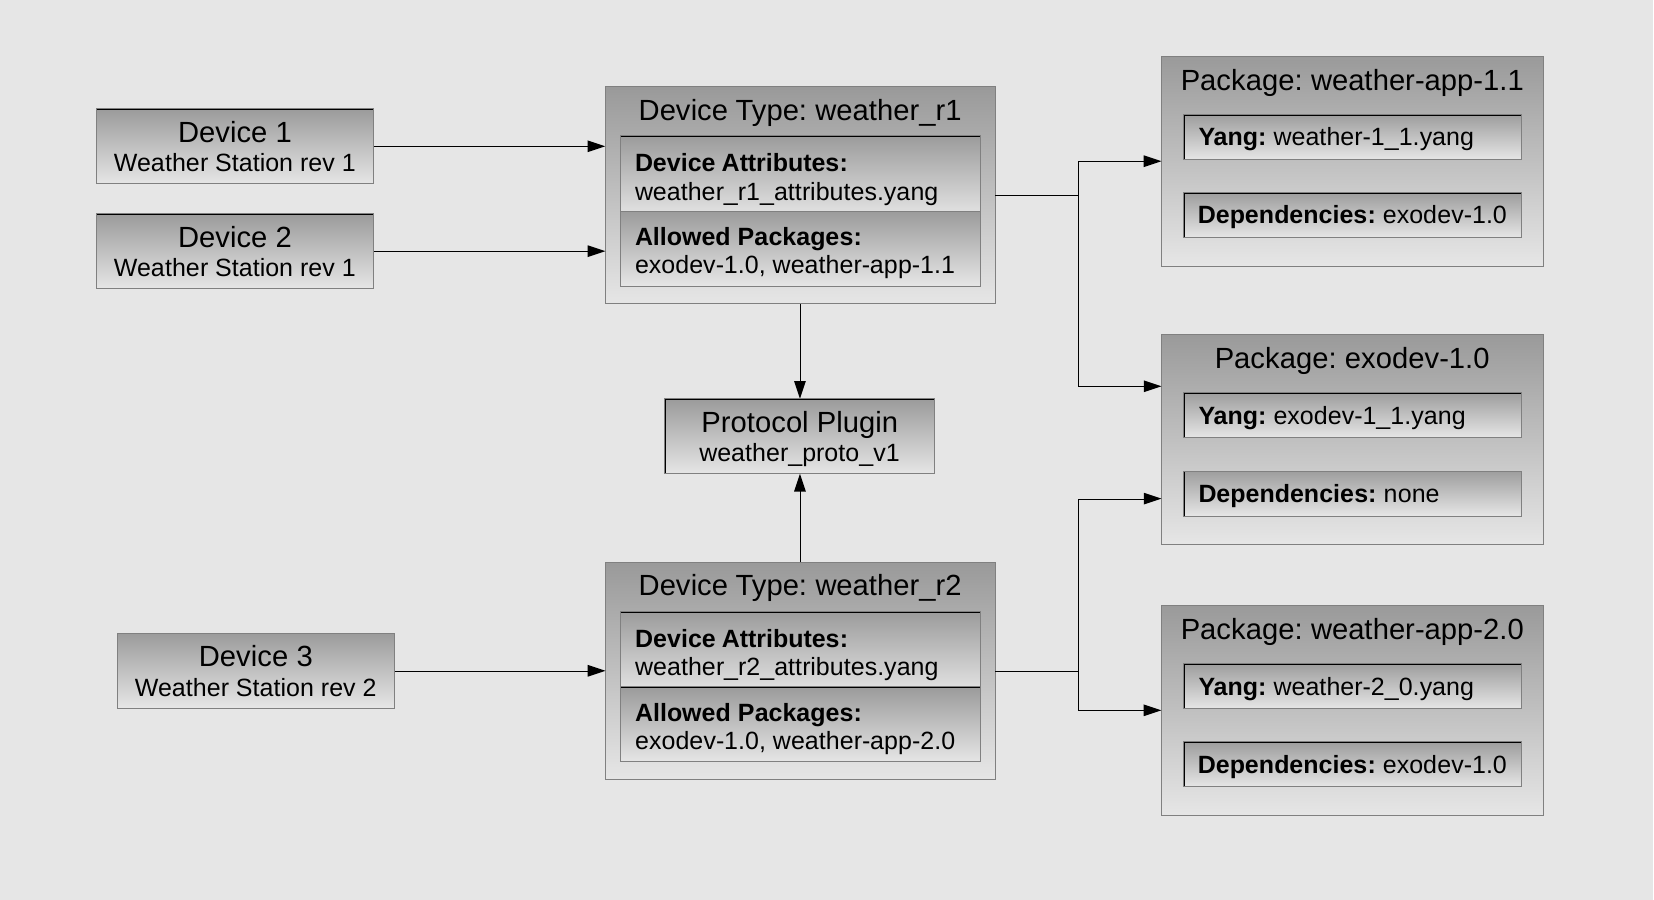

Package: weather-app-1.1
Yang: weather-1_1.yang
Dependencies: exodev-1.0
Device Type: weather_r1
Device Attributes:
weather_r1_attributes.yang
Allowed Packages:
exodev-1.0, weather-app-1.1
Device 1
Weather Station rev 1
Device 2
Weather Station rev 1
Package: exodev-1.0
Yang: exodev-1_1.yang
Dependencies: none
Protocol Plugin
weather_proto_v1
Device Type: weather_r2
Device Attributes:
weather_r2_attributes.yang
Allowed Packages:
exodev-1.0, weather-app-2.0
Package: weather-app-2.0
Yang: weather-2_0.yang
Dependencies: exodev-1.0
Device 3
Weather Station rev 2